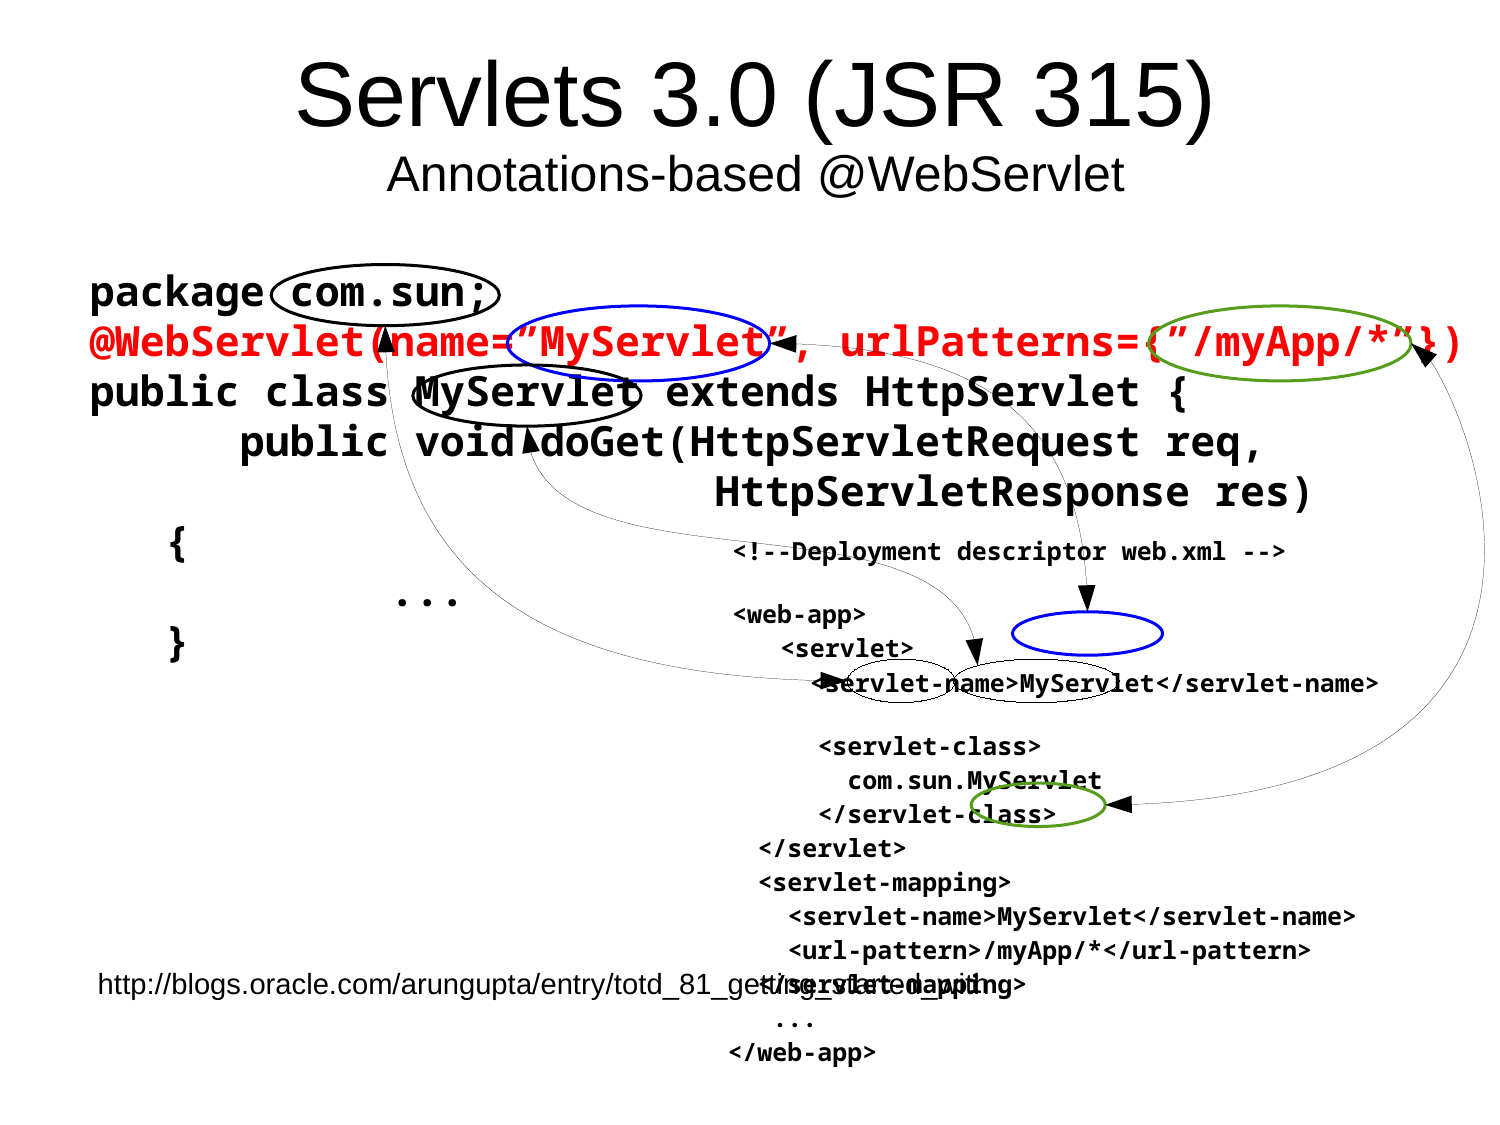

# Servlets 3.0 (JSR 315) Annotations-based @WebServlet
package com.sun;
@WebServlet(name=”MyServlet”, urlPatterns={”/myApp/*”})
public class MyServlet extends HttpServlet {
	public void doGet(HttpServletRequest req, 					 HttpServletResponse res)
 {
		...
 }
<!--Deployment descriptor web.xml -->
<web-app>
<servlet>
 <servlet-name>MyServlet</servlet-name>
 <servlet-class>
 com.sun.MyServlet
 </servlet-class>
 </servlet>
 <servlet-mapping>
 <servlet-name>MyServlet</servlet-name>
 <url-pattern>/myApp/*</url-pattern>
 </servlet-mapping>
 ...
 </web-app>
http://blogs.oracle.com/arungupta/entry/totd_81_getting_started_with